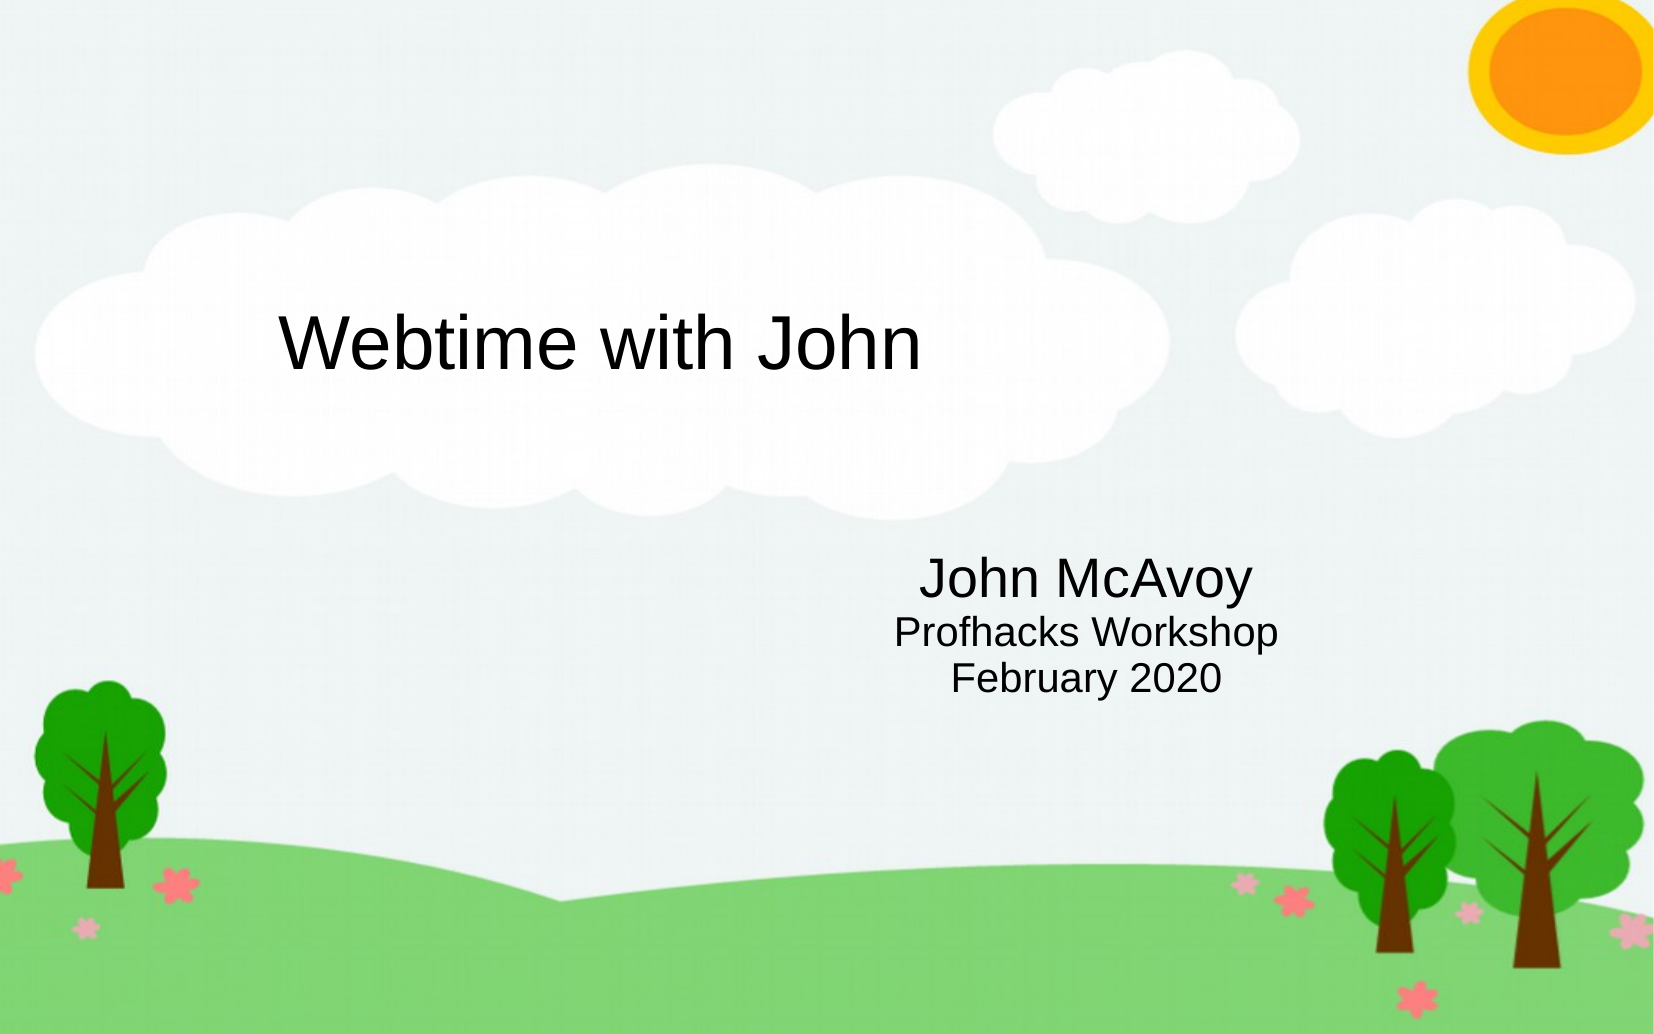

# Webtime with John
John McAvoy
Profhacks Workshop
February 2020